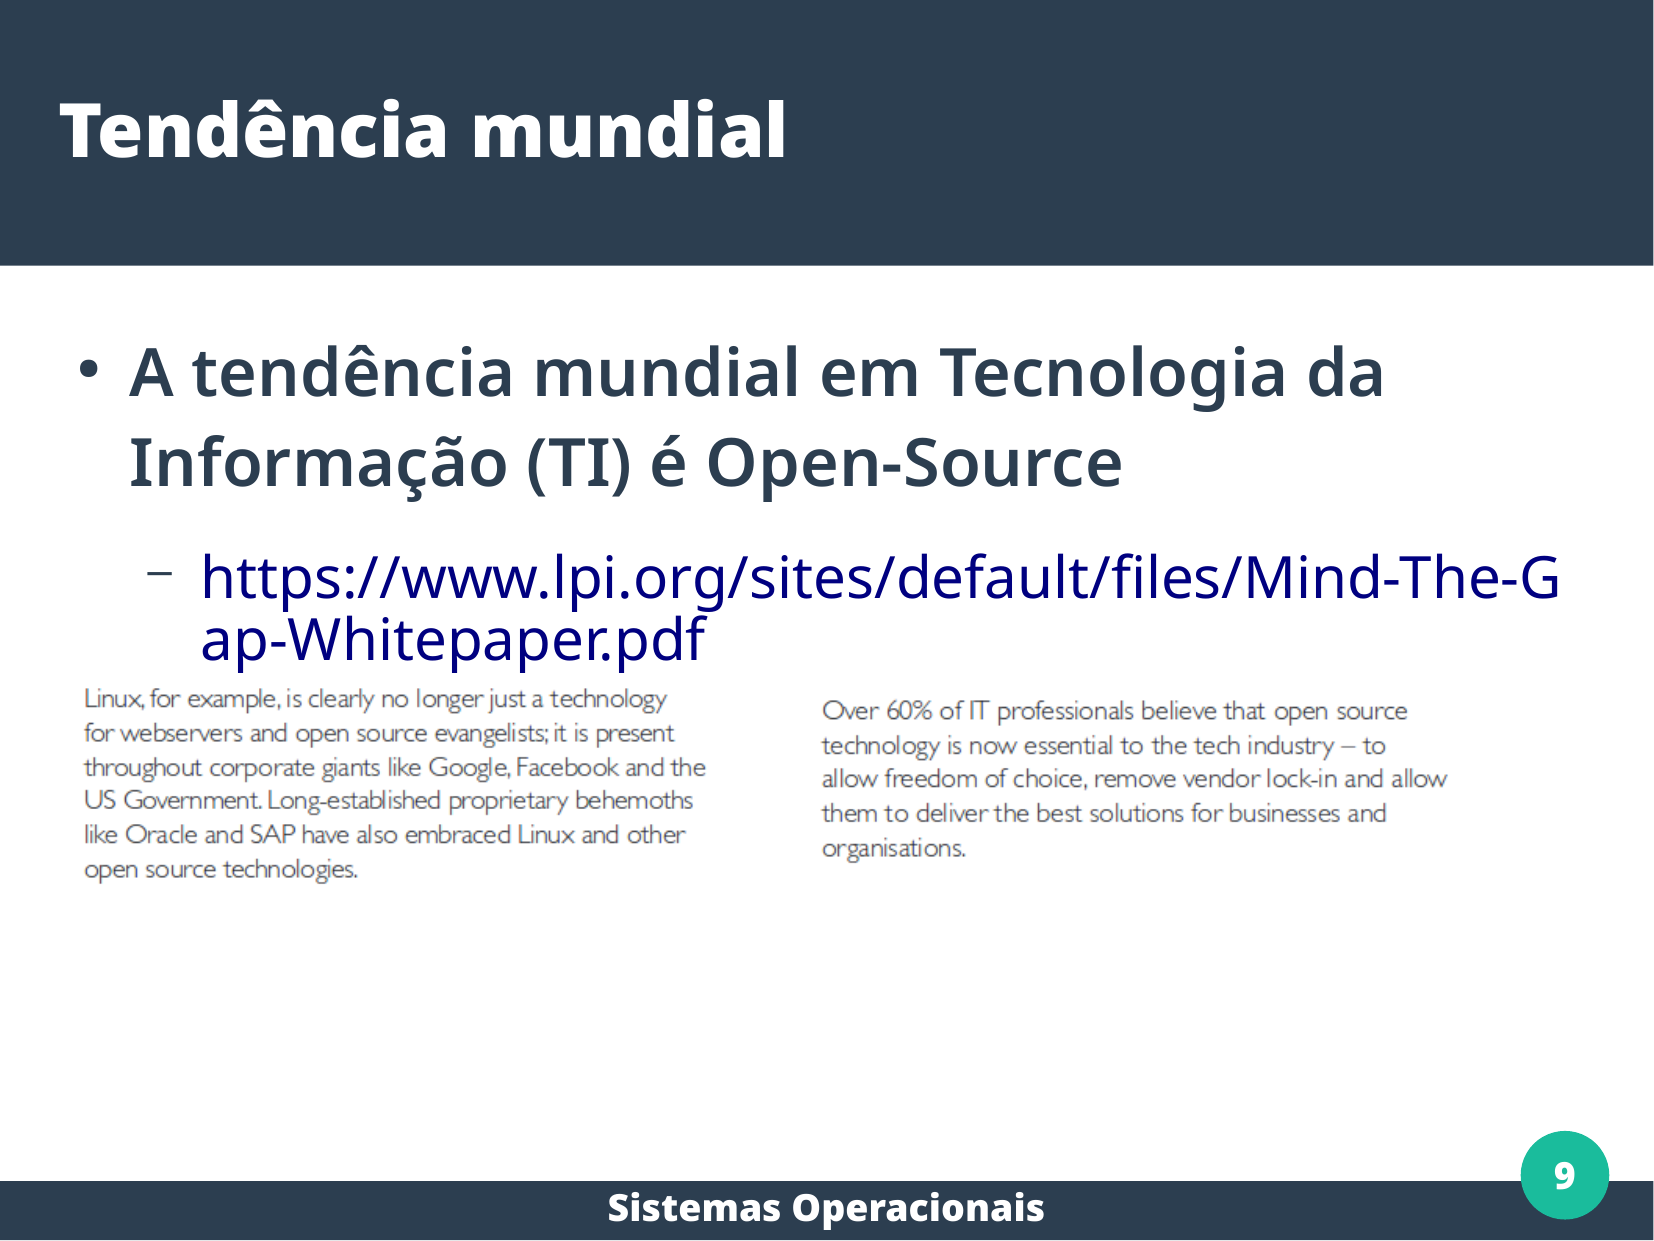

# Tendência mundial
A tendência mundial em Tecnologia da Informação (TI) é Open-Source
https://www.lpi.org/sites/default/files/Mind-The-Gap-Whitepaper.pdf
9
Sistemas Operacionais